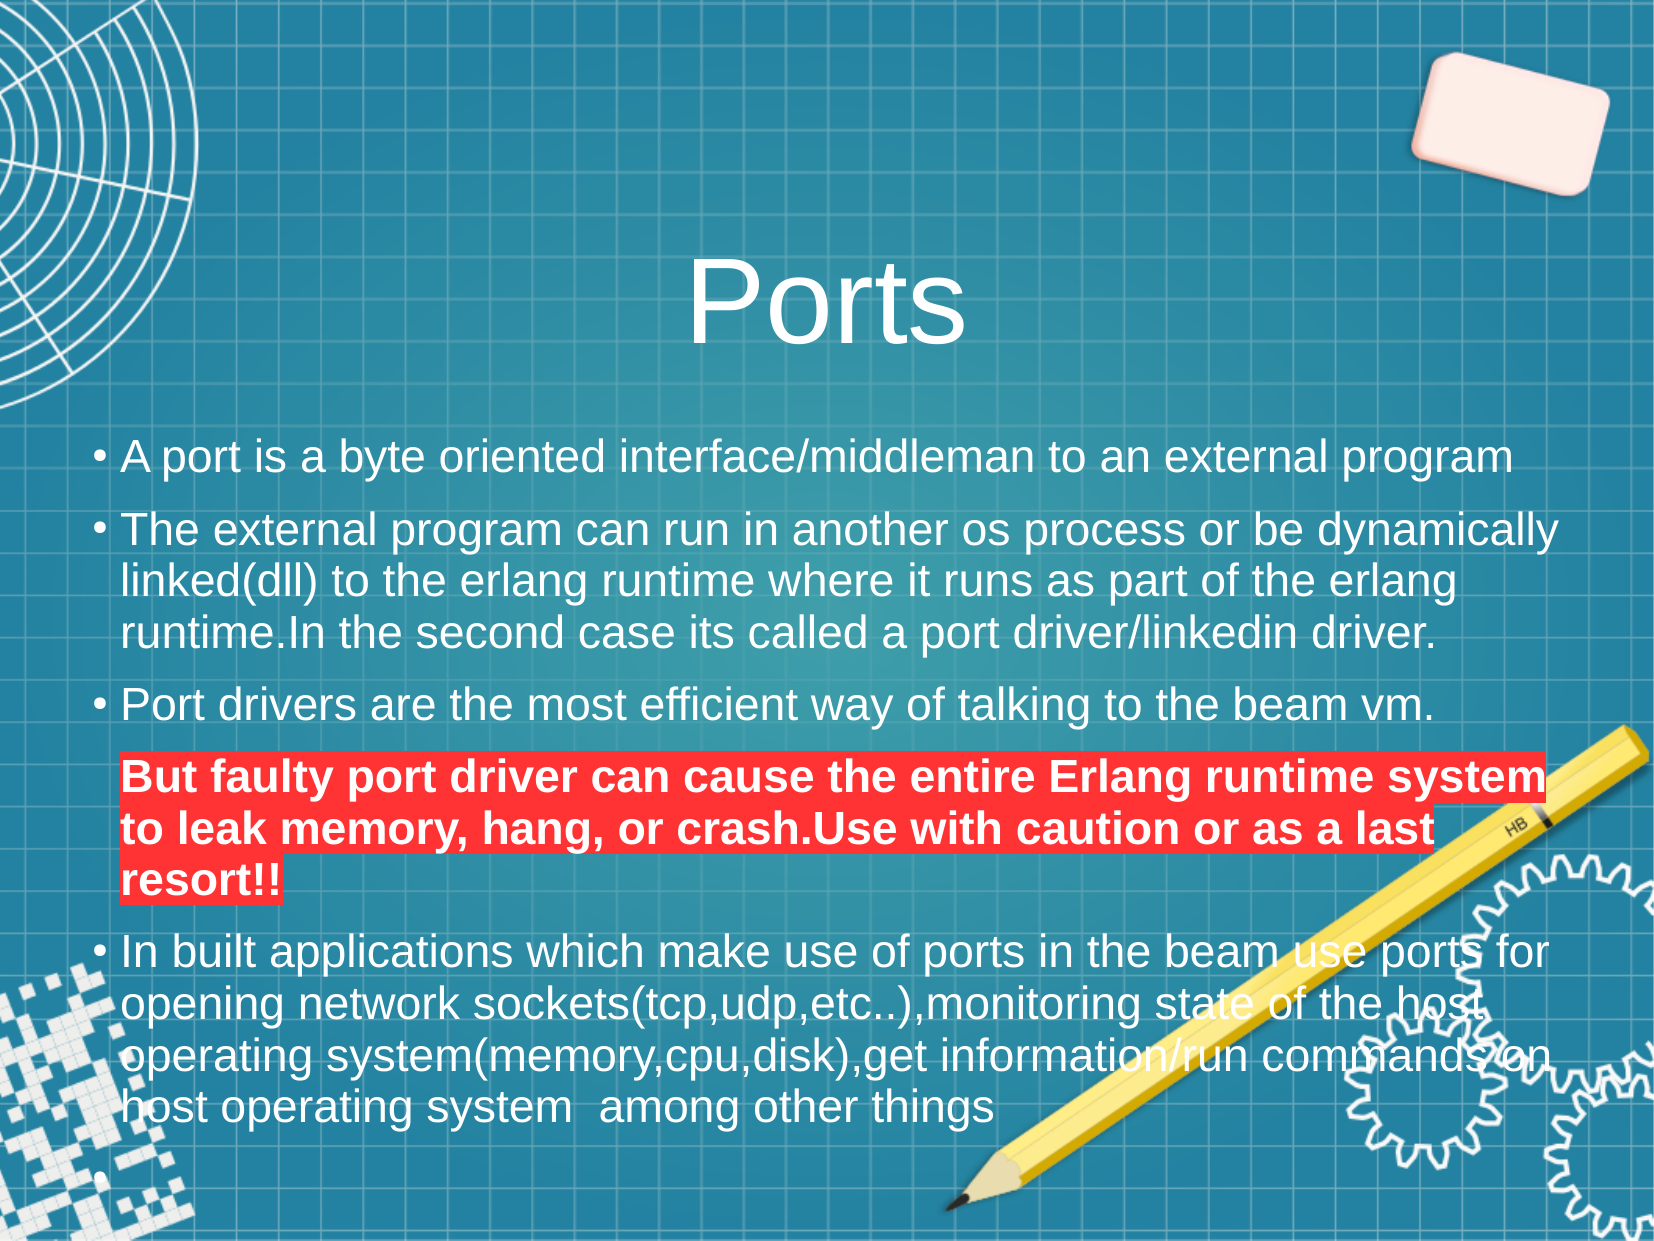

# Ports
A port is a byte oriented interface/middleman to an external program
The external program can run in another os process or be dynamically linked(dll) to the erlang runtime where it runs as part of the erlang runtime.In the second case its called a port driver/linkedin driver.
Port drivers are the most efficient way of talking to the beam vm.
But faulty port driver can cause the entire Erlang runtime system to leak memory, hang, or crash.Use with caution or as a last resort!!
In built applications which make use of ports in the beam use ports for opening network sockets(tcp,udp,etc..),monitoring state of the host operating system(memory,cpu,disk),get information/run commands on host operating system among other things